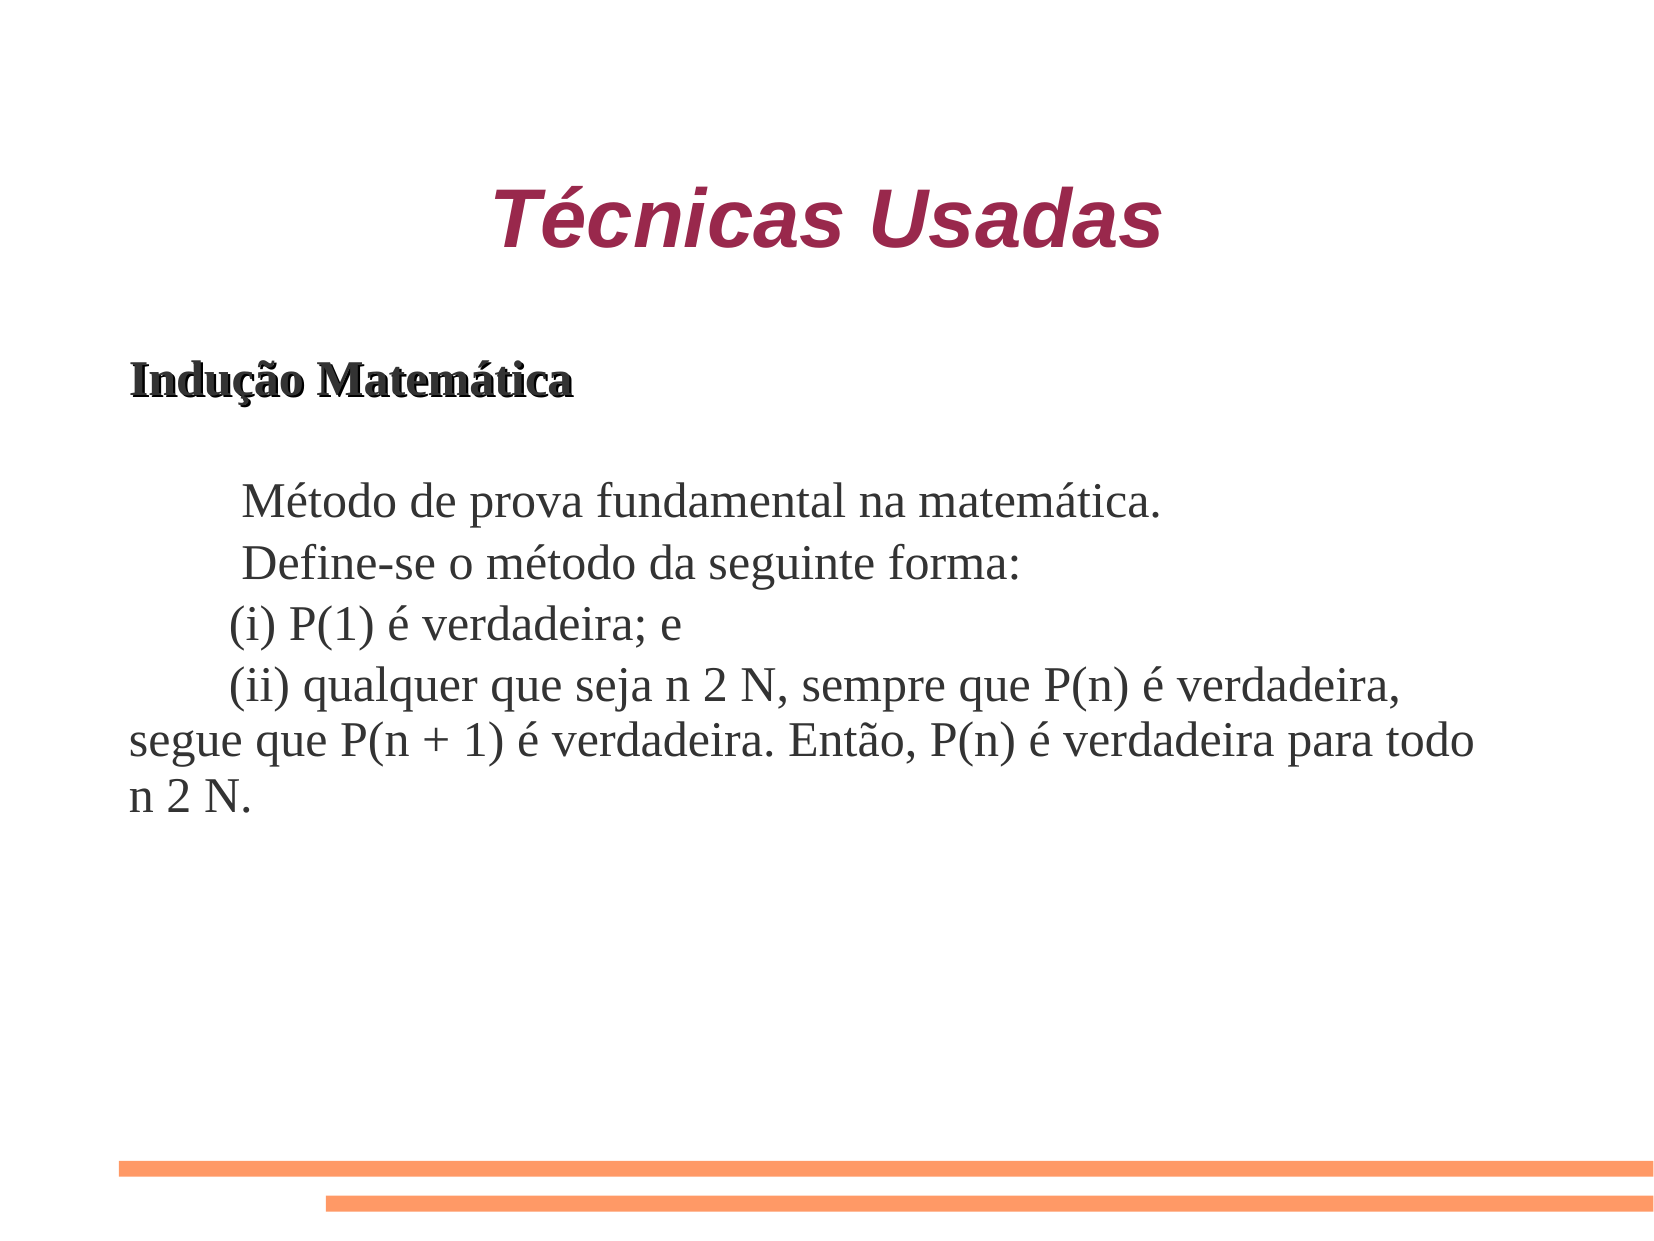

# Técnicas Usadas
Indução Matemática
 Método de prova fundamental na matemática.
 Define-se o método da seguinte forma:
 (i) P(1) é verdadeira; e
 (ii) qualquer que seja n 2 N, sempre que P(n) é verdadeira, segue que P(n + 1) é verdadeira. Então, P(n) é verdadeira para todo n 2 N.